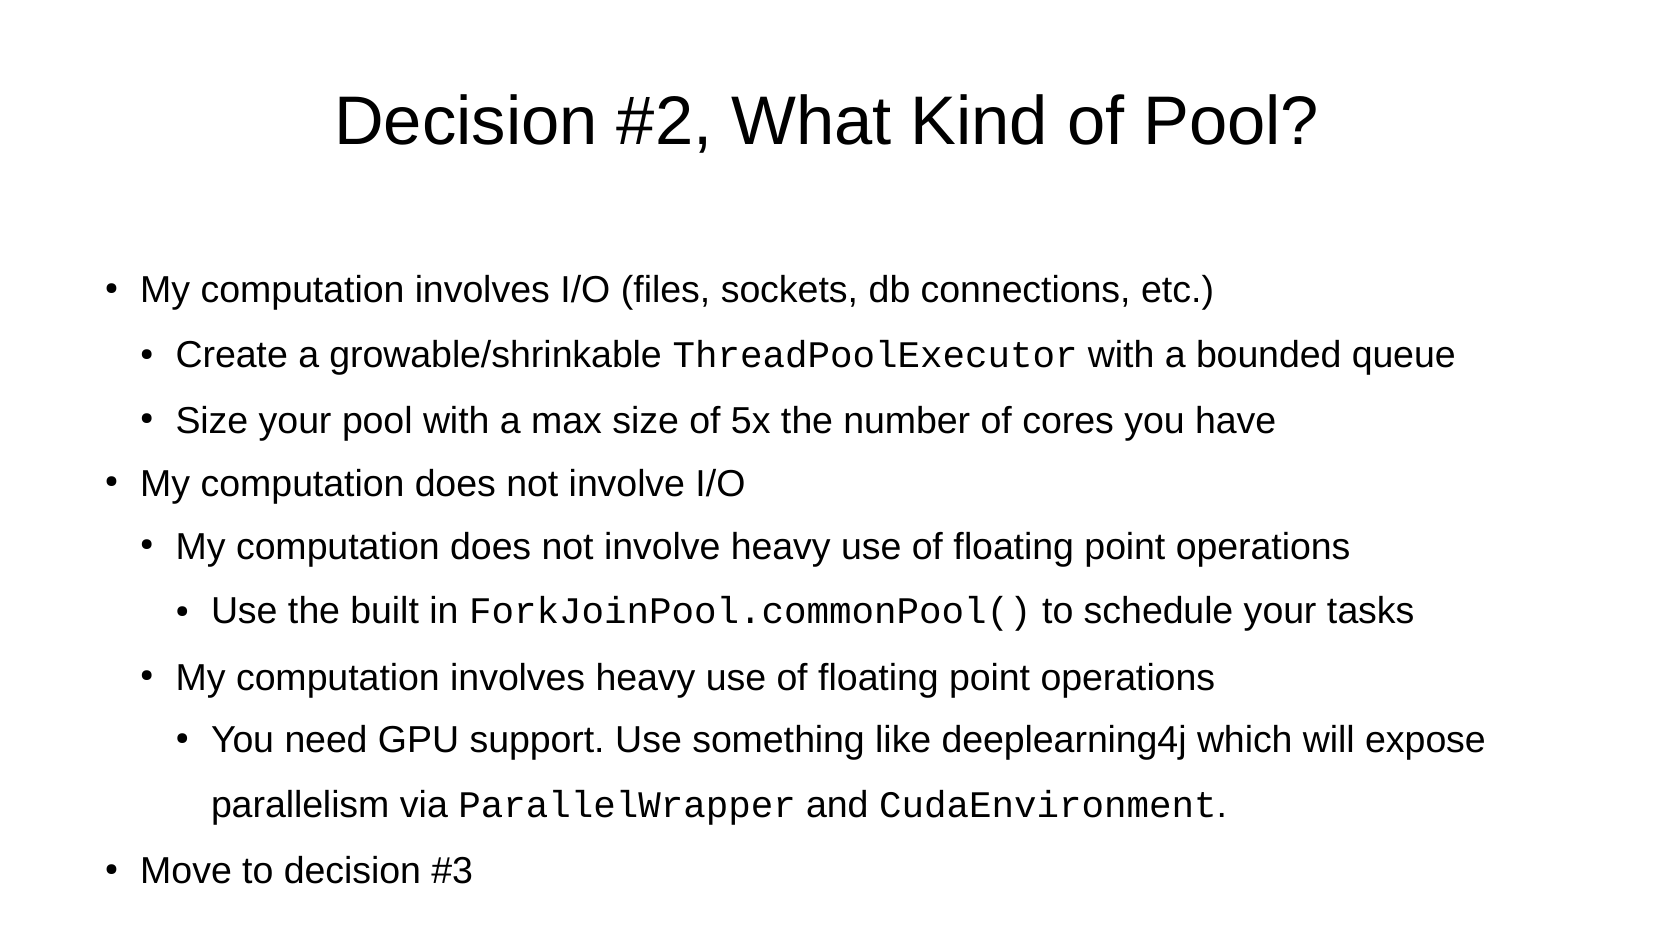

# Decision #2, What Kind of Pool?
My computation involves I/O (files, sockets, db connections, etc.)
Create a growable/shrinkable ThreadPoolExecutor with a bounded queue
Size your pool with a max size of 5x the number of cores you have
My computation does not involve I/O
My computation does not involve heavy use of floating point operations
Use the built in ForkJoinPool.commonPool() to schedule your tasks
My computation involves heavy use of floating point operations
You need GPU support. Use something like deeplearning4j which will expose parallelism via ParallelWrapper and CudaEnvironment.
Move to decision #3